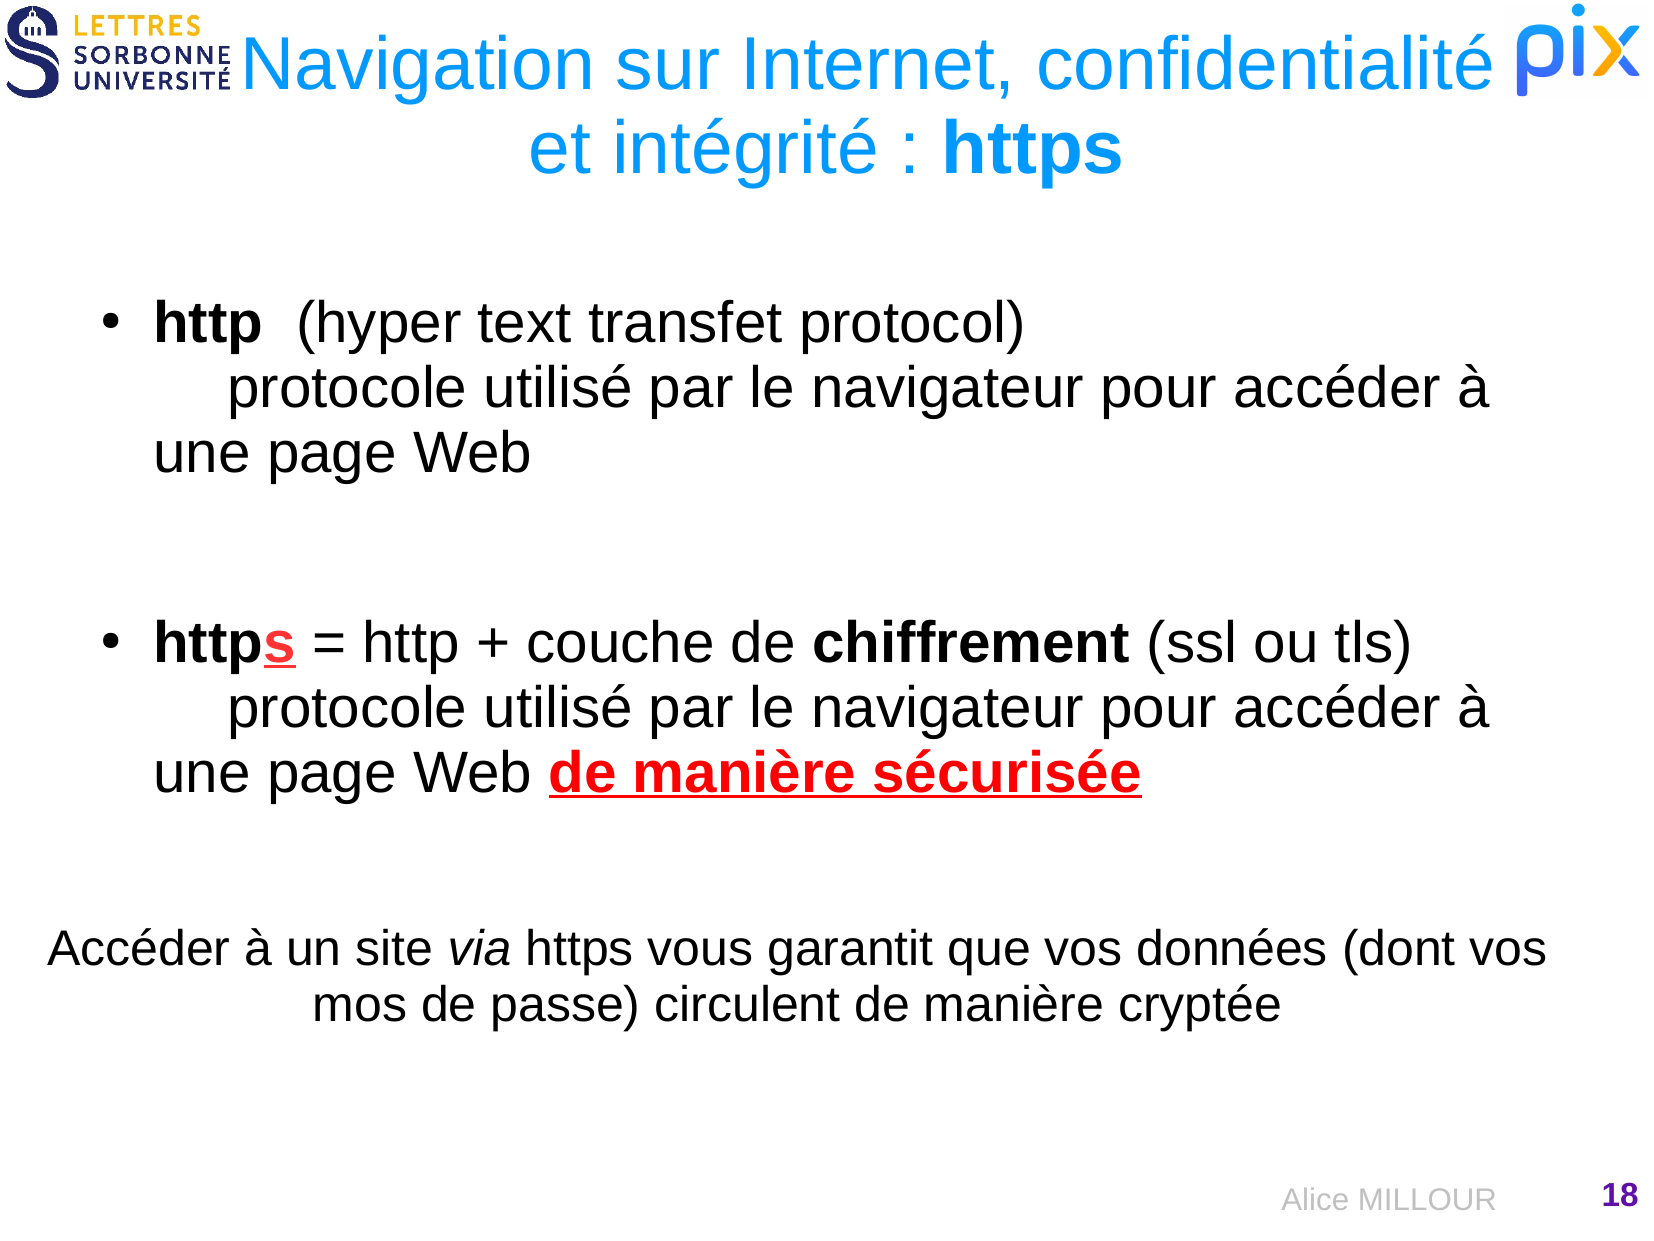

#
 Navigation sur Internet, confidentialité
et intégrité : https
http  (hyper text transfet protocol)
	protocole utilisé par le navigateur pour accéder à une page Web
https = http + couche de chiffrement (ssl ou tls)
	protocole utilisé par le navigateur pour accéder à une page Web de manière sécurisée
Accéder à un site via https vous garantit que vos données (dont vos
mos de passe) circulent de manière cryptée